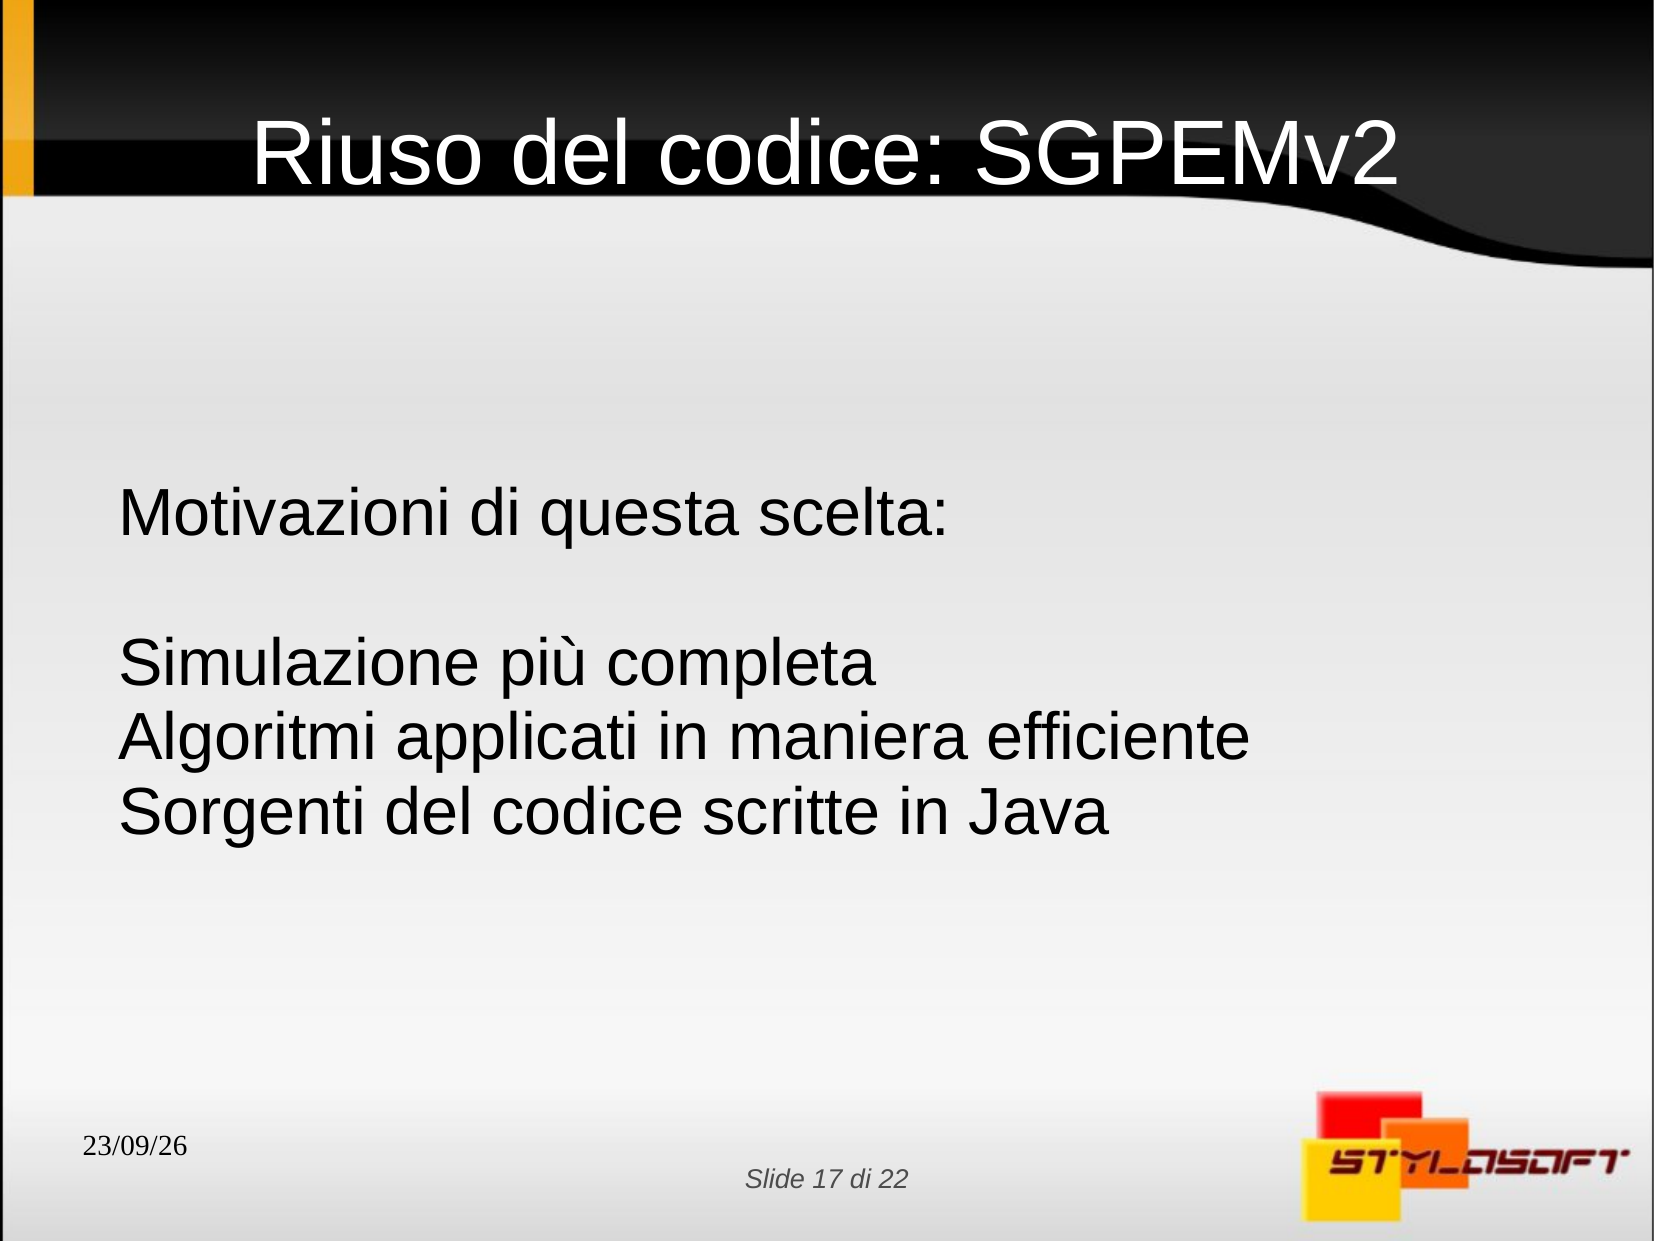

# Riuso del codice: SGPEMv2
Motivazioni di questa scelta:
Simulazione più completa
Algoritmi applicati in maniera efficiente
Sorgenti del codice scritte in Java
Slide di 22